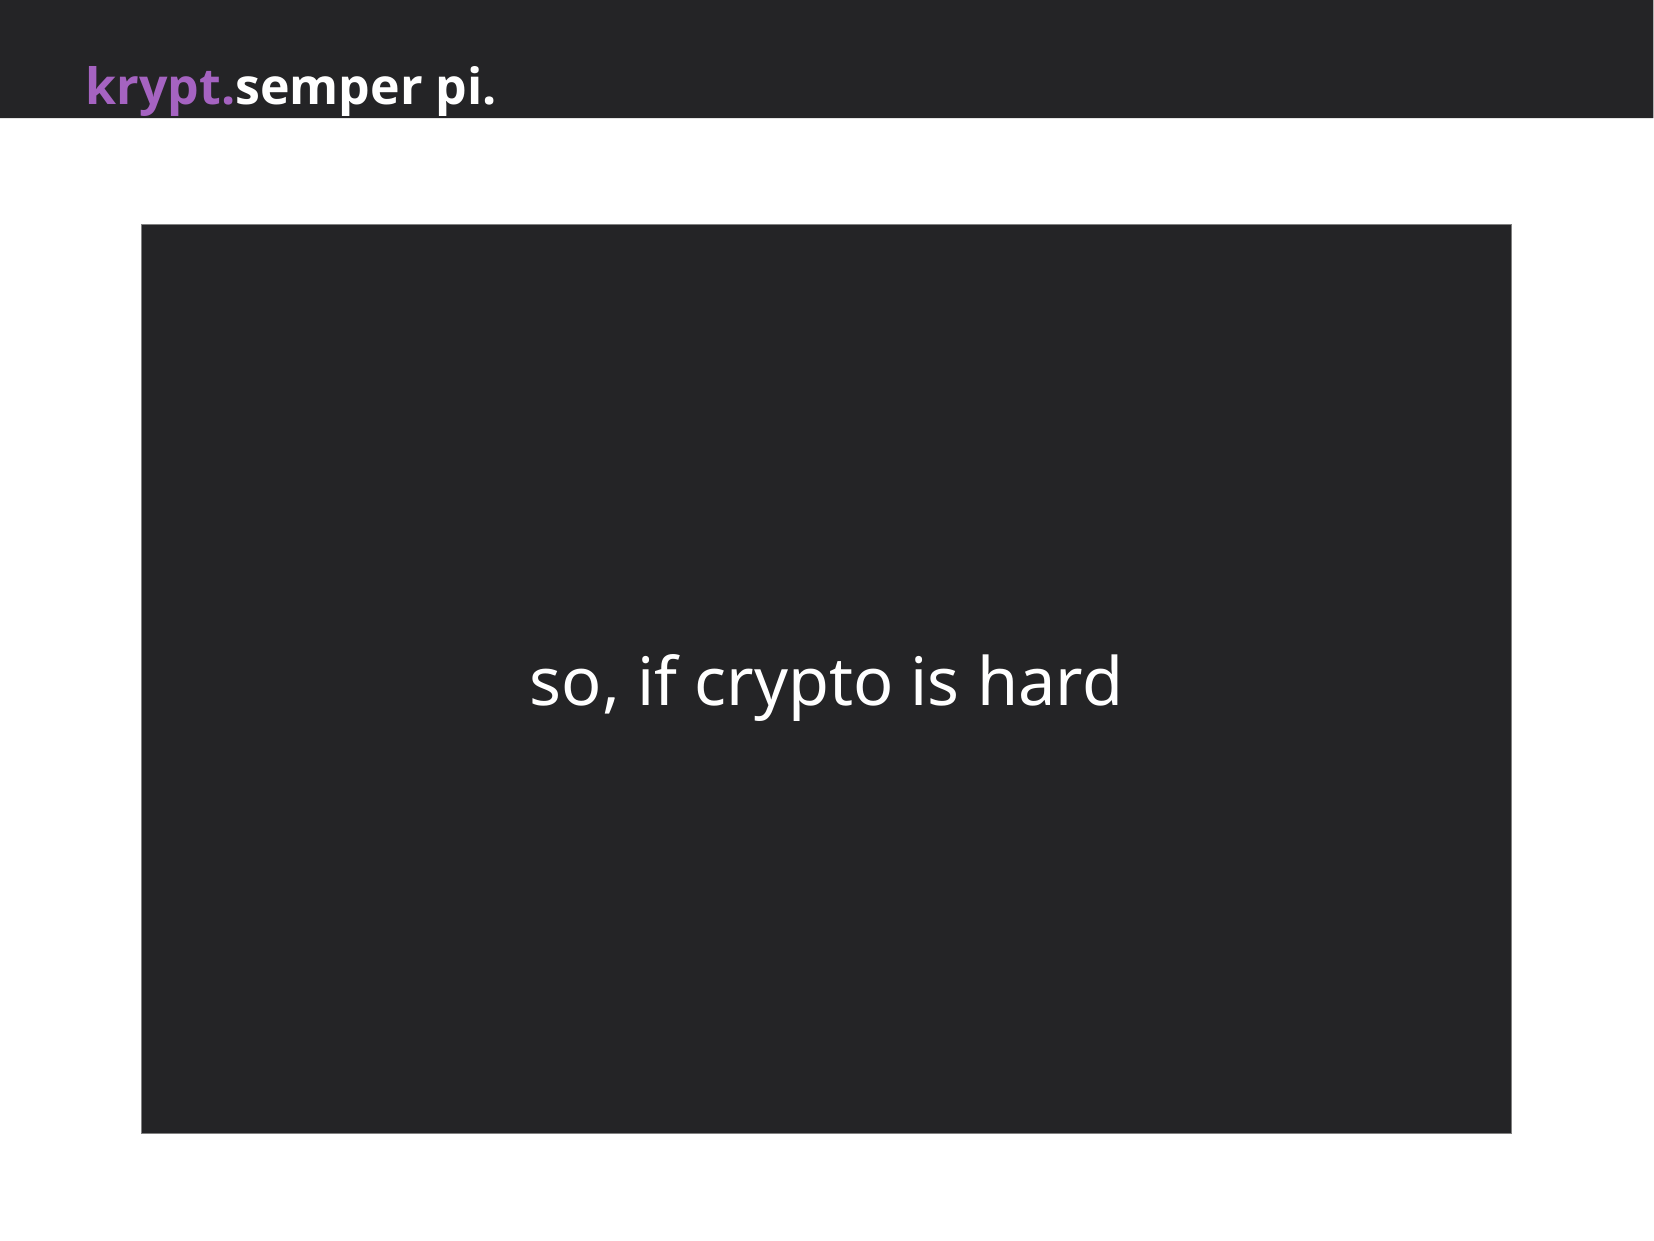

krypt.semper pi.
so, if crypto is hard